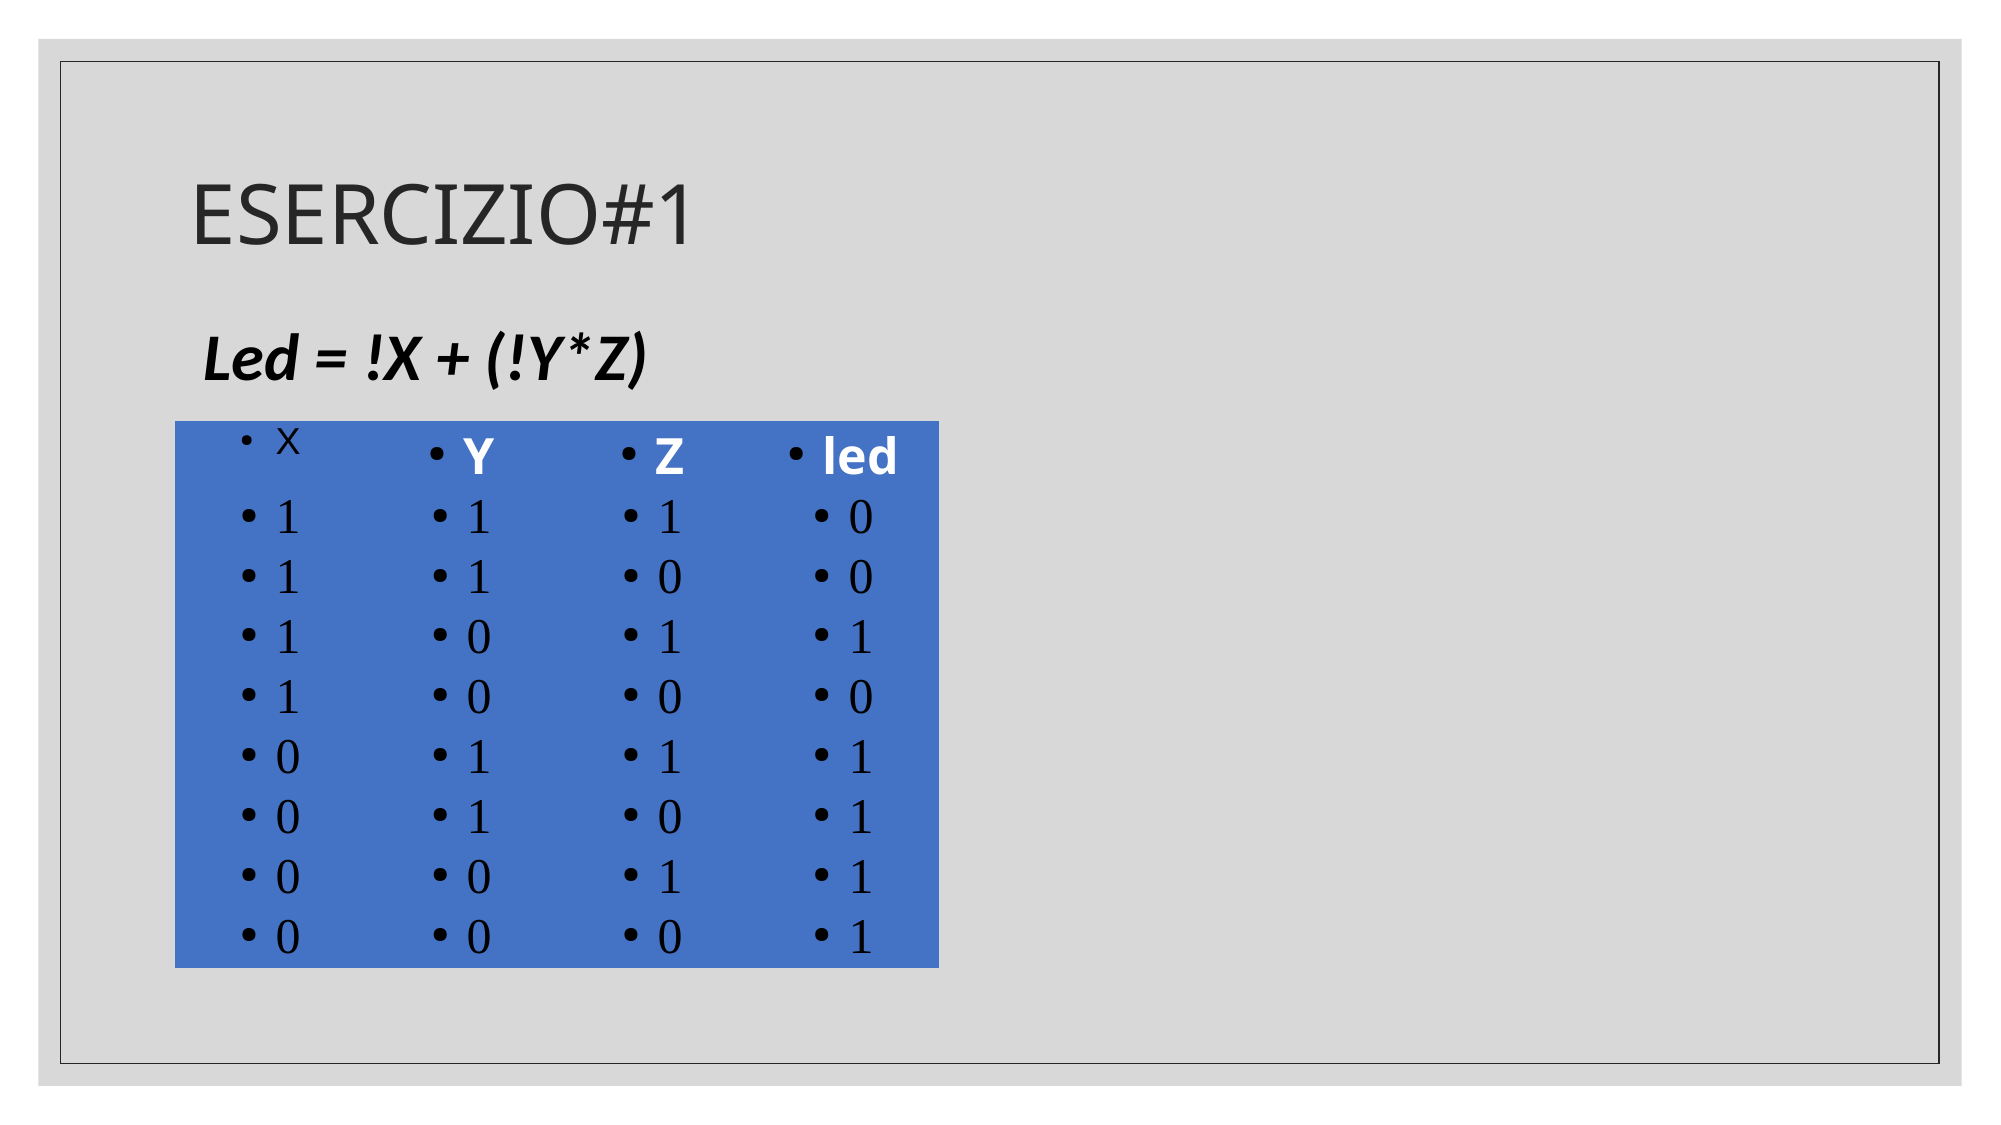

# ESERCIZIO#1
Led = !X + (!Y*Z)
| X | Y | Z | led |
| --- | --- | --- | --- |
| 1 | 1 | 1 | 0 |
| 1 | 1 | 0 | 0 |
| 1 | 0 | 1 | 1 |
| 1 | 0 | 0 | 0 |
| 0 | 1 | 1 | 1 |
| 0 | 1 | 0 | 1 |
| 0 | 0 | 1 | 1 |
| 0 | 0 | 0 | 1 |